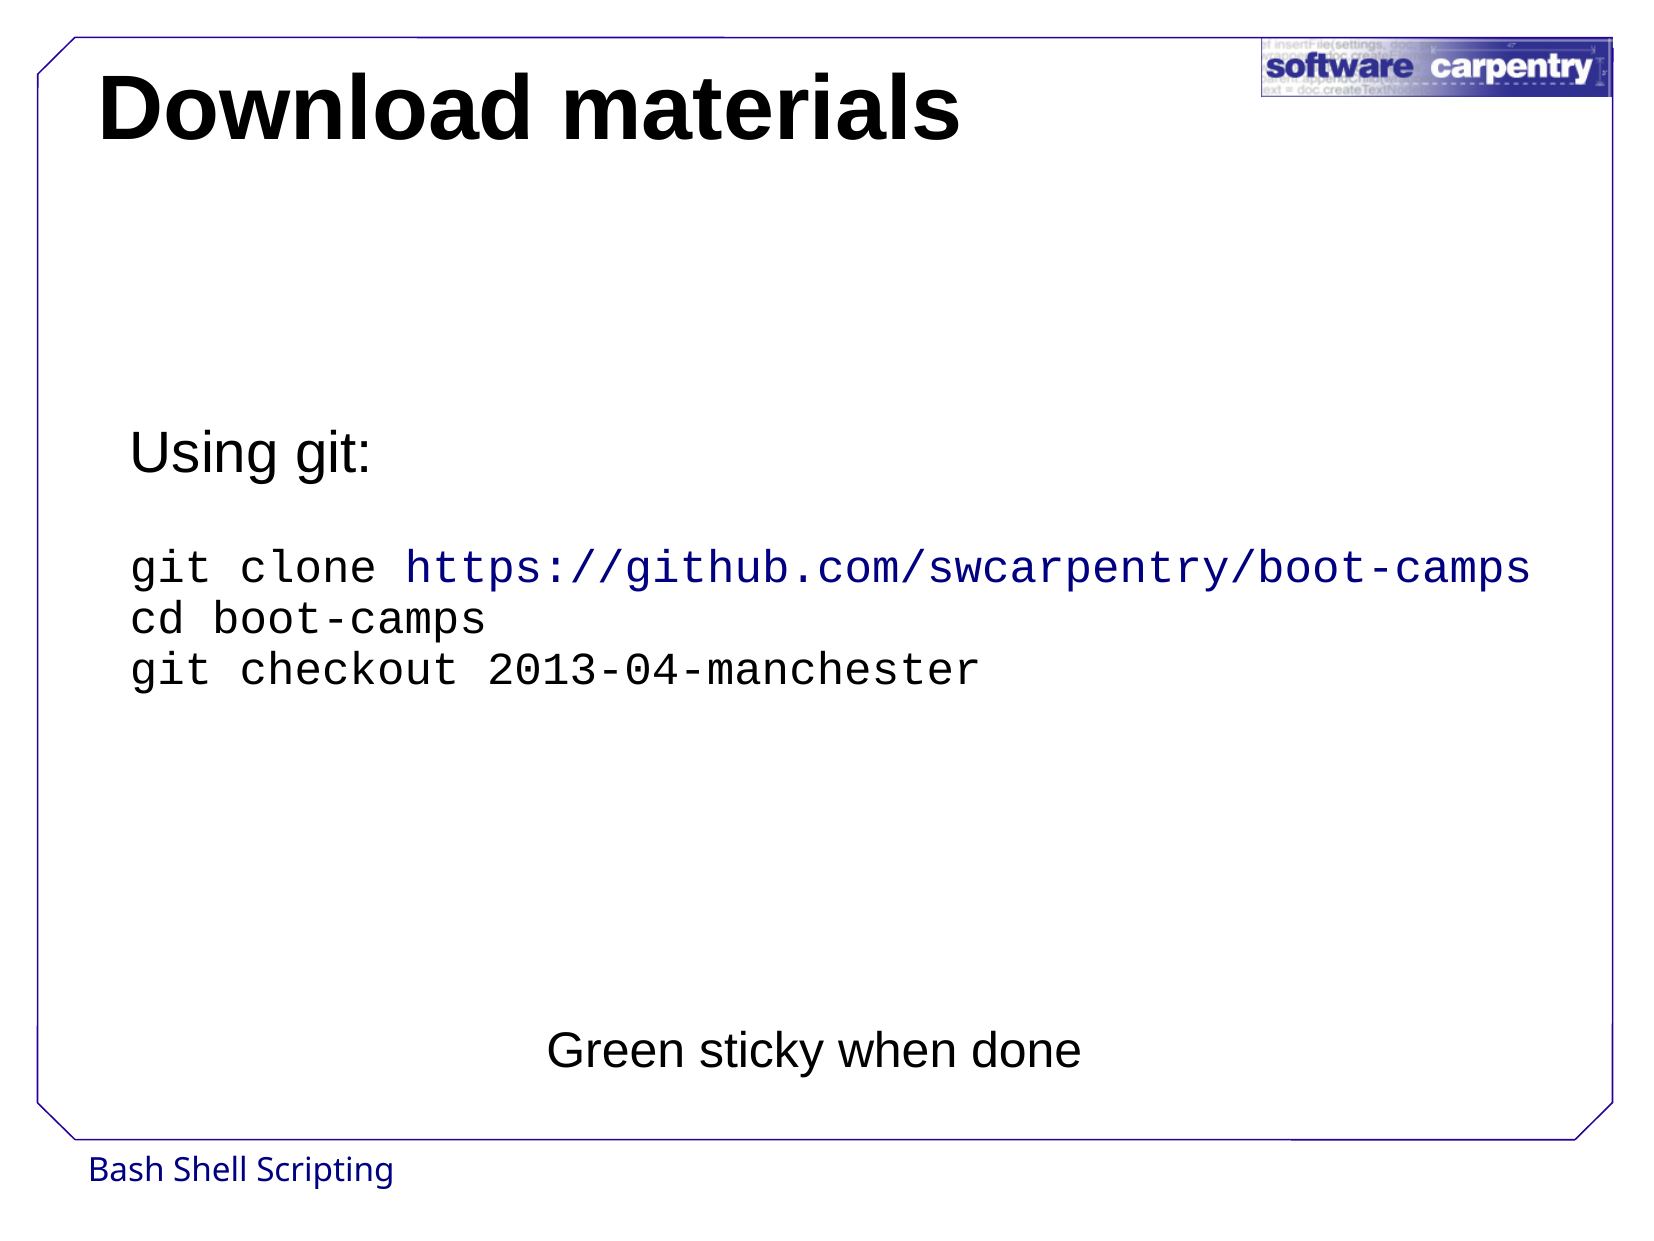

# Download materials
Using git:
git clone https://github.com/swcarpentry/boot-camps
cd boot-camps
git checkout 2013-04-manchester
Green sticky when done